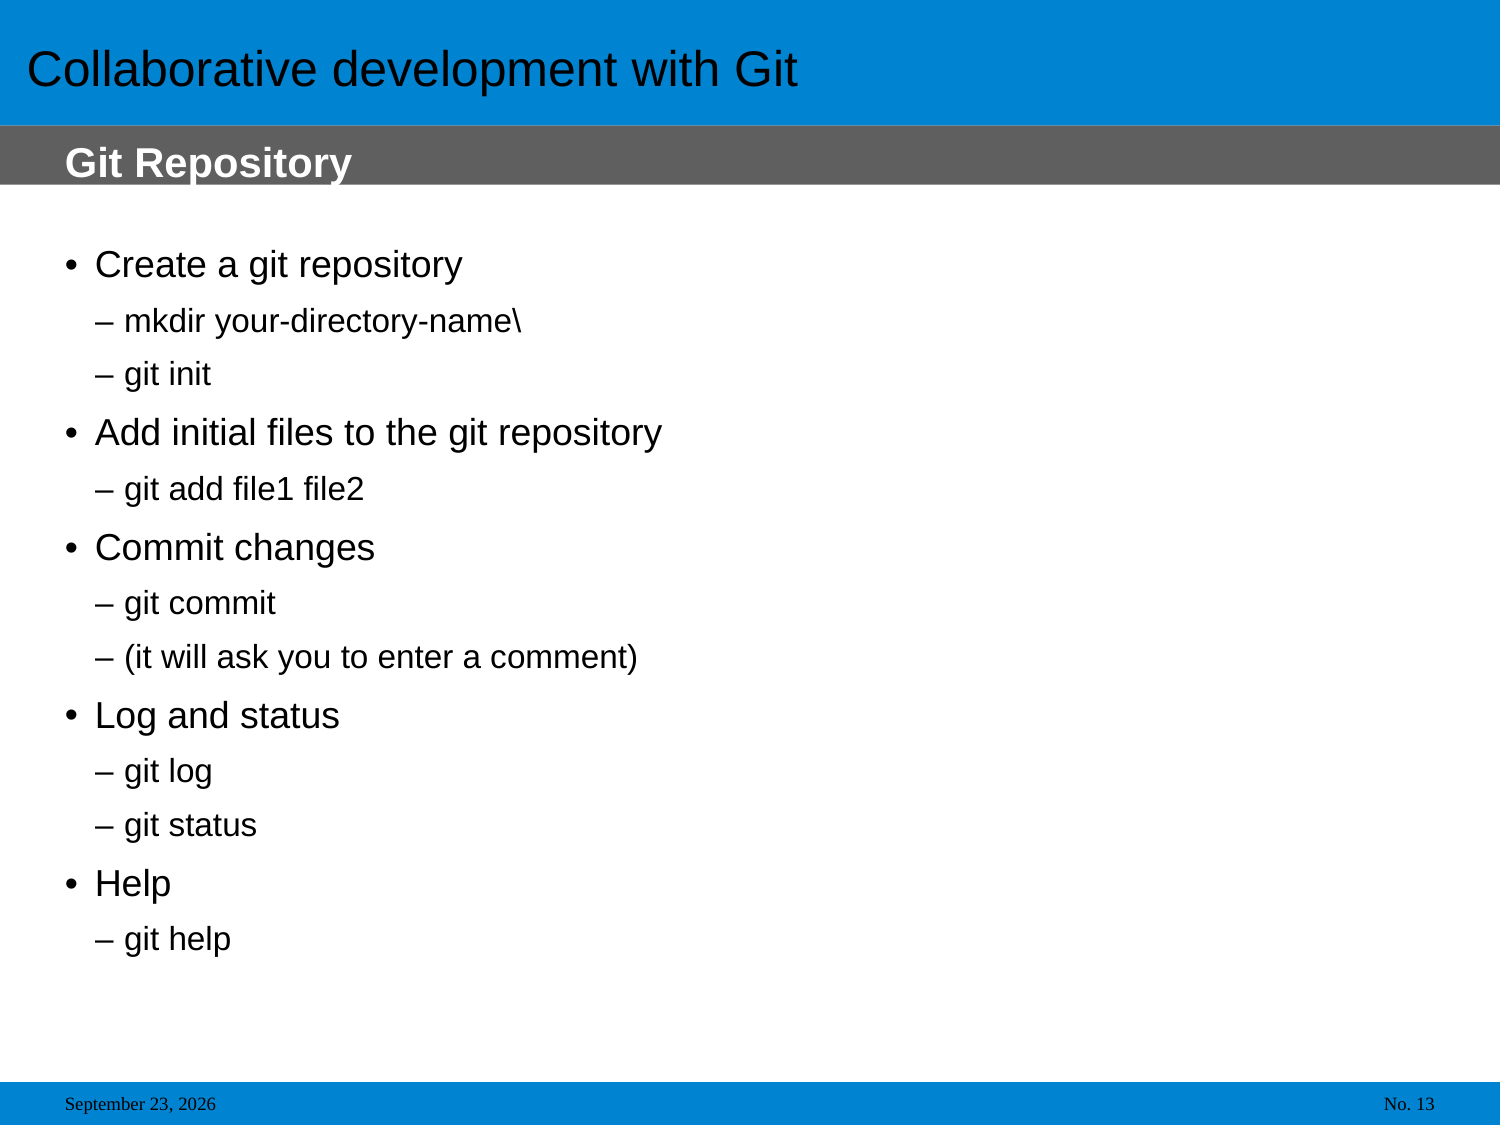

# Git Repository
Create a git repository
mkdir your-directory-name\
git init
Add initial files to the git repository
git add file1 file2
Commit changes
git commit
(it will ask you to enter a comment)
Log and status
git log
git status
Help
git help
13